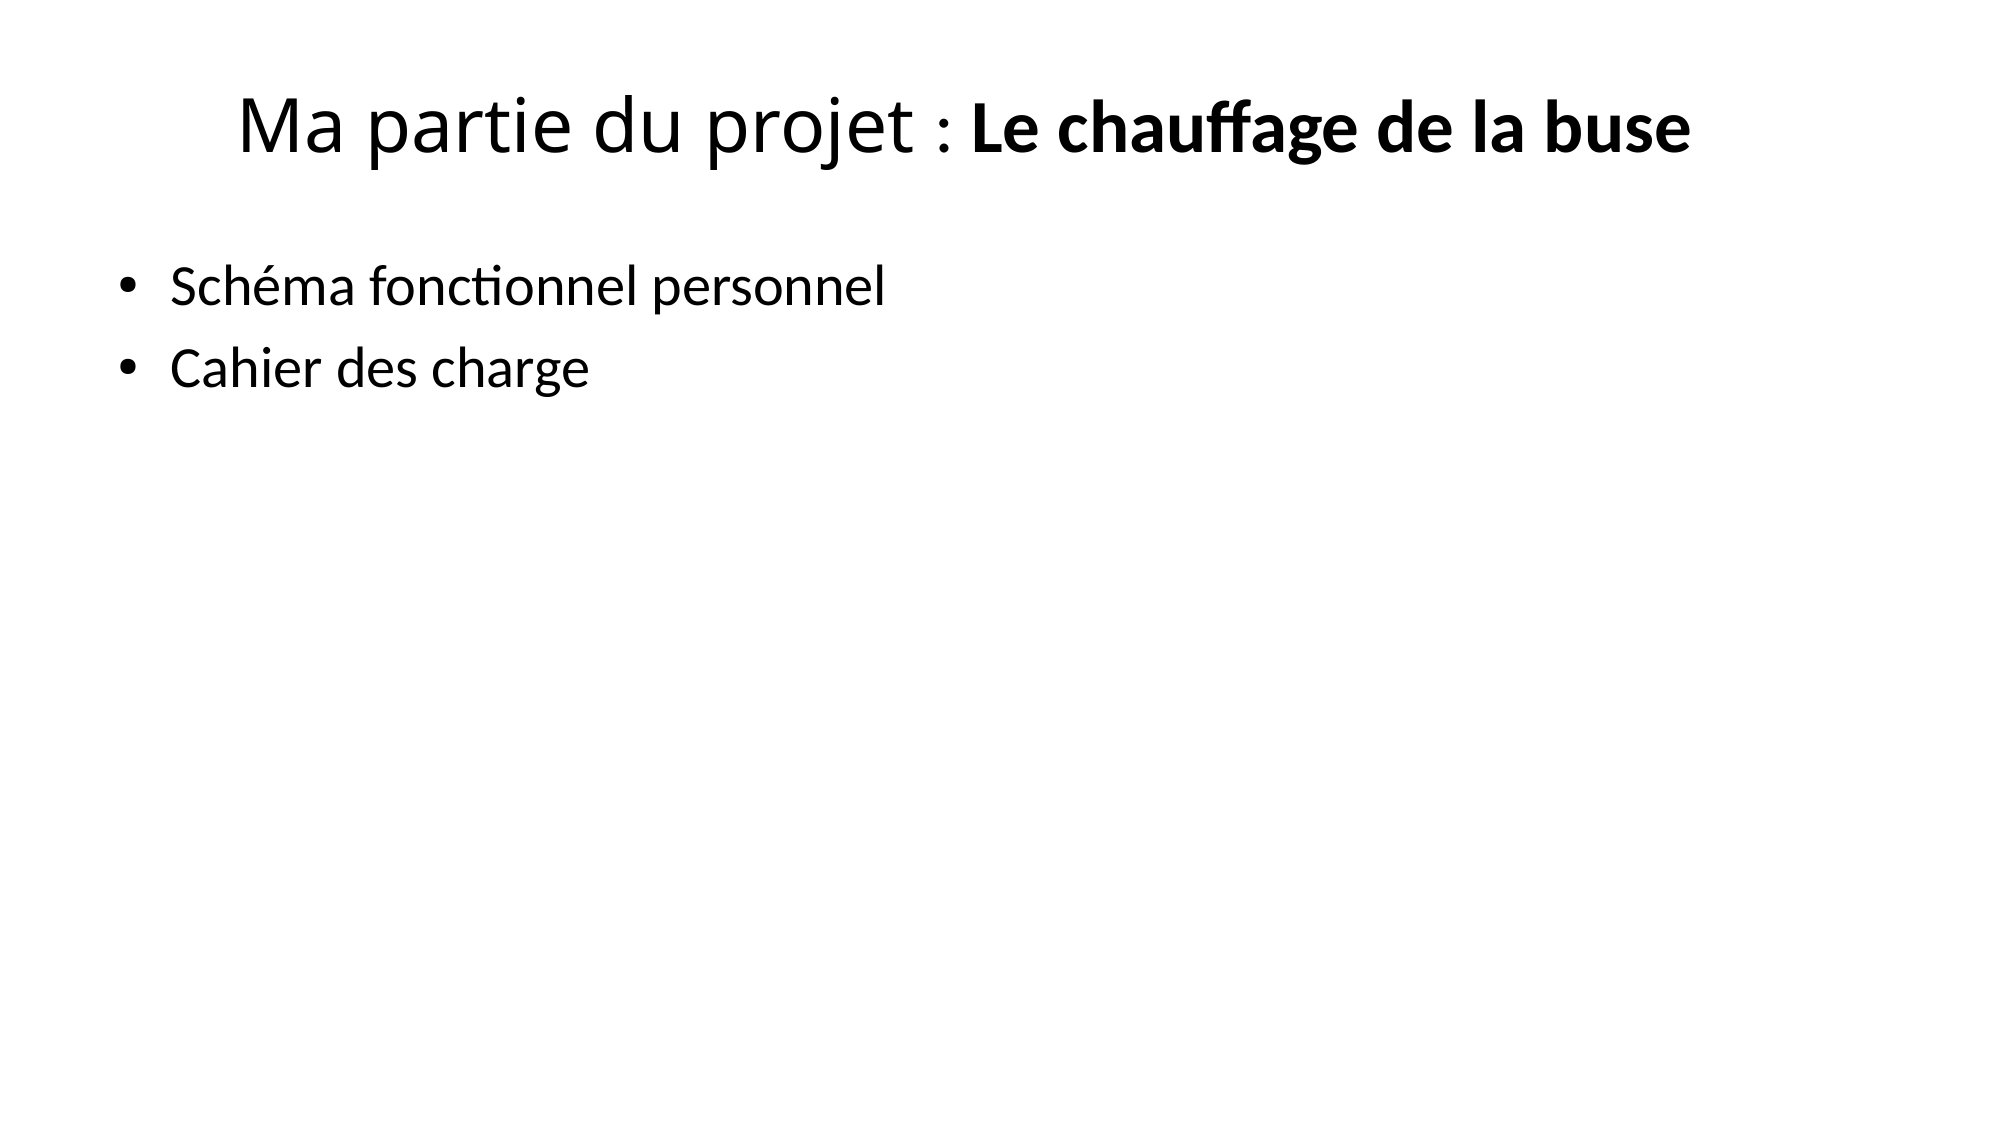

# Ma partie du projet : Le chauffage de la buse
Schéma fonctionnel personnel
Cahier des charge